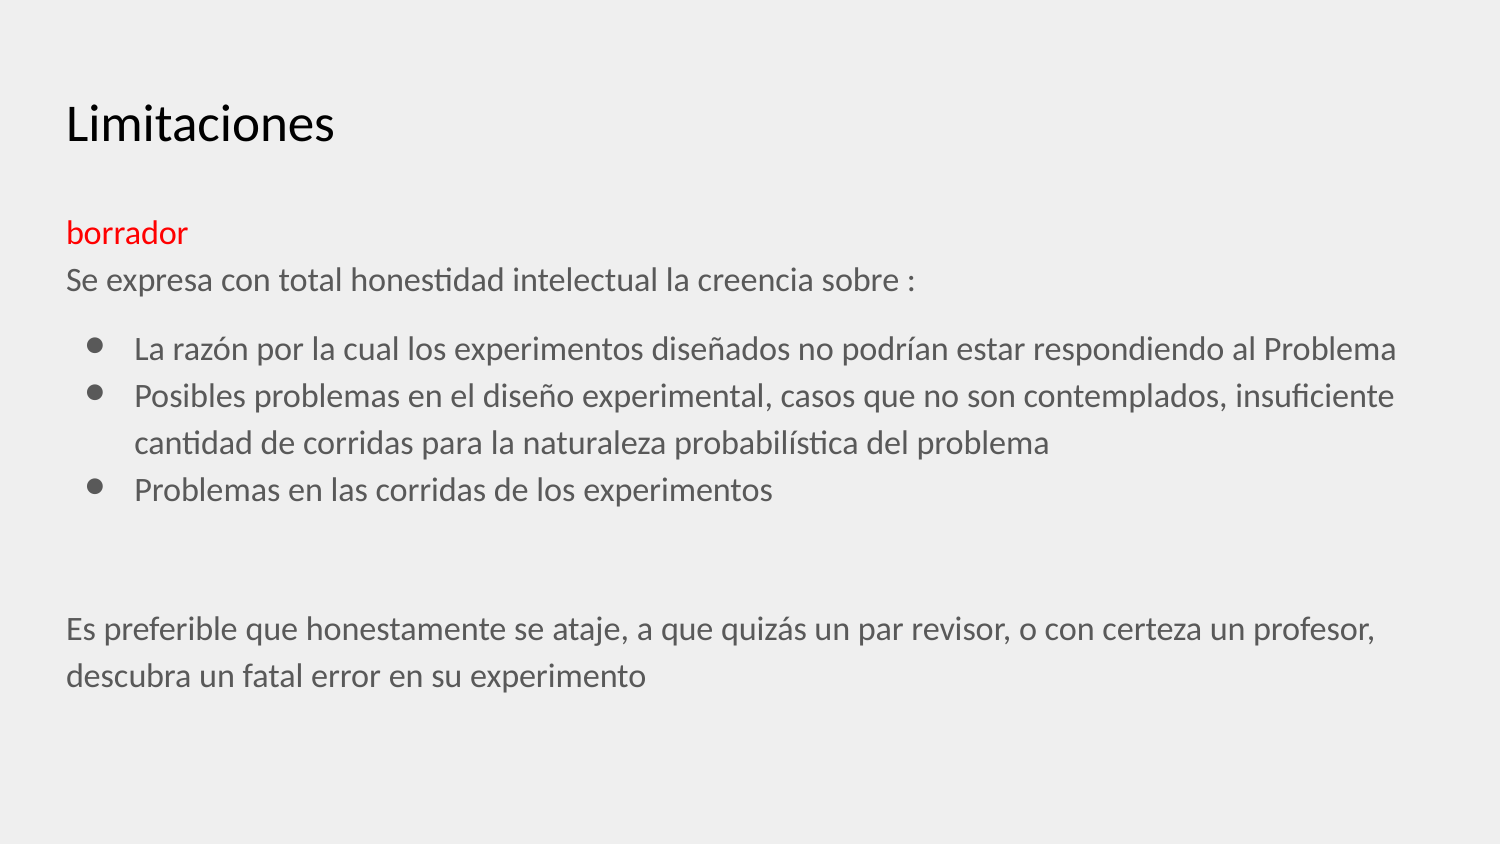

# Limitaciones
borrador
Se expresa con total honestidad intelectual la creencia sobre :
La razón por la cual los experimentos diseñados no podrían estar respondiendo al Problema
Posibles problemas en el diseño experimental, casos que no son contemplados, insuficiente cantidad de corridas para la naturaleza probabilística del problema
Problemas en las corridas de los experimentos
Es preferible que honestamente se ataje, a que quizás un par revisor, o con certeza un profesor, descubra un fatal error en su experimento